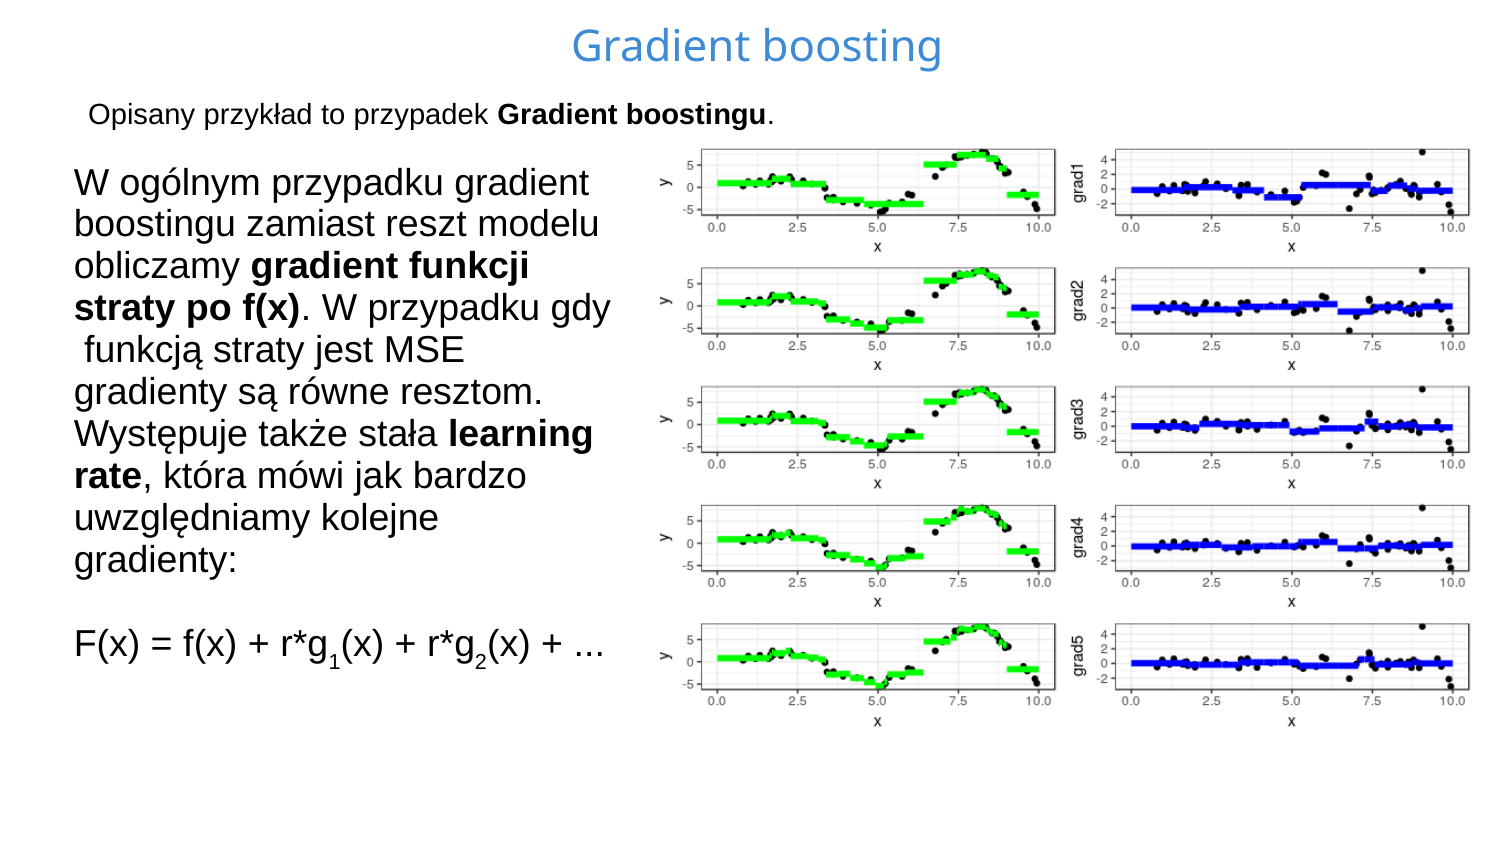

Gradient boosting
Opisany przykład to przypadek Gradient boostingu.
W ogólnym przypadku gradient boostingu zamiast reszt modelu obliczamy gradient funkcji straty po f(x). W przypadku gdy funkcją straty jest MSE gradienty są równe resztom. Występuje także stała learning rate, która mówi jak bardzo uwzględniamy kolejne gradienty:
F(x) = f(x) + r*g1(x) + r*g2(x) + ...